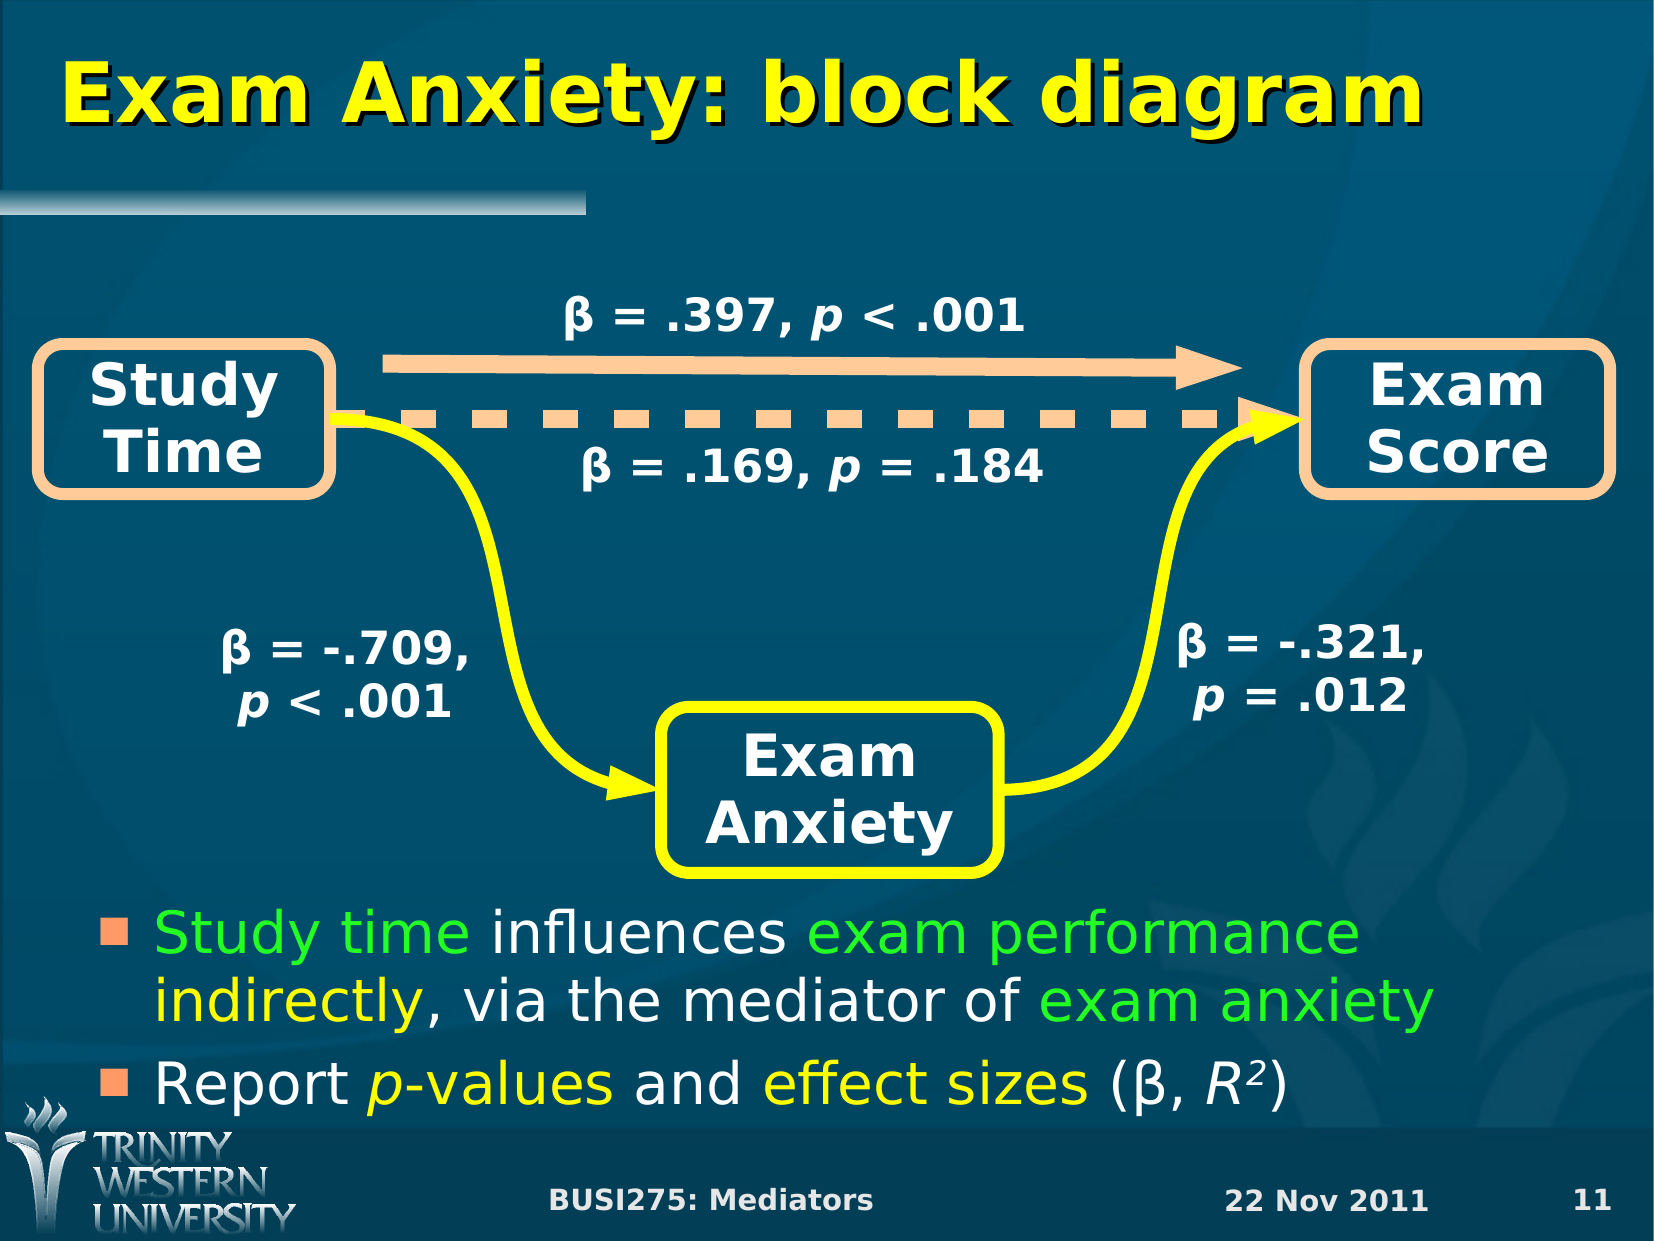

# Exam Anxiety: block diagram
β = .397, p < .001
Study
Time
Exam
Score
β = .169, p = .184
β = -.321,
p = .012
β = -.709,
p < .001
Exam
Anxiety
Study time influences exam performance indirectly, via the mediator of exam anxiety
Report p-values and effect sizes (β, R2)
BUSI275: Mediators
22 Nov 2011
11